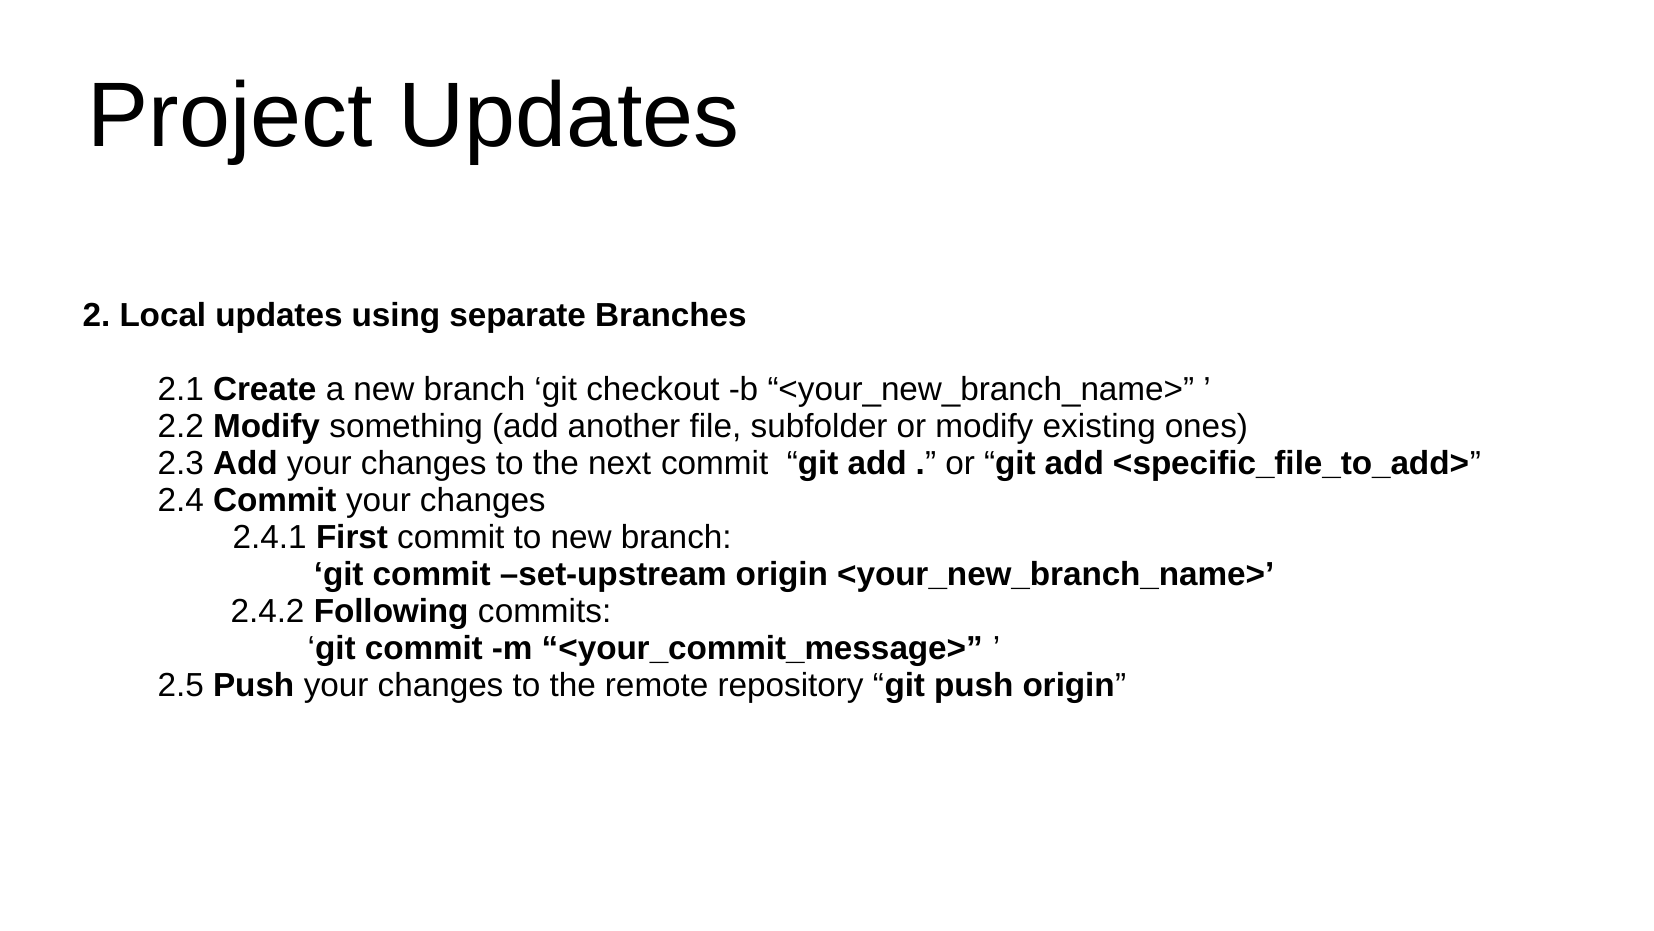

# Project Updates
2. Local updates using separate Branches
	2.1 Create a new branch ‘git checkout -b “<your_new_branch_name>” ’
	2.2 Modify something (add another file, subfolder or modify existing ones)
	2.3 Add your changes to the next commit “git add .” or “git add <specific_file_to_add>”
	2.4 Commit your changes
		2.4.1 First commit to new branch:
 ‘git commit –set-upstream origin <your_new_branch_name>’
 2.4.2 Following commits:
			‘git commit -m “<your_commit_message>” ’
	2.5 Push your changes to the remote repository “git push origin”